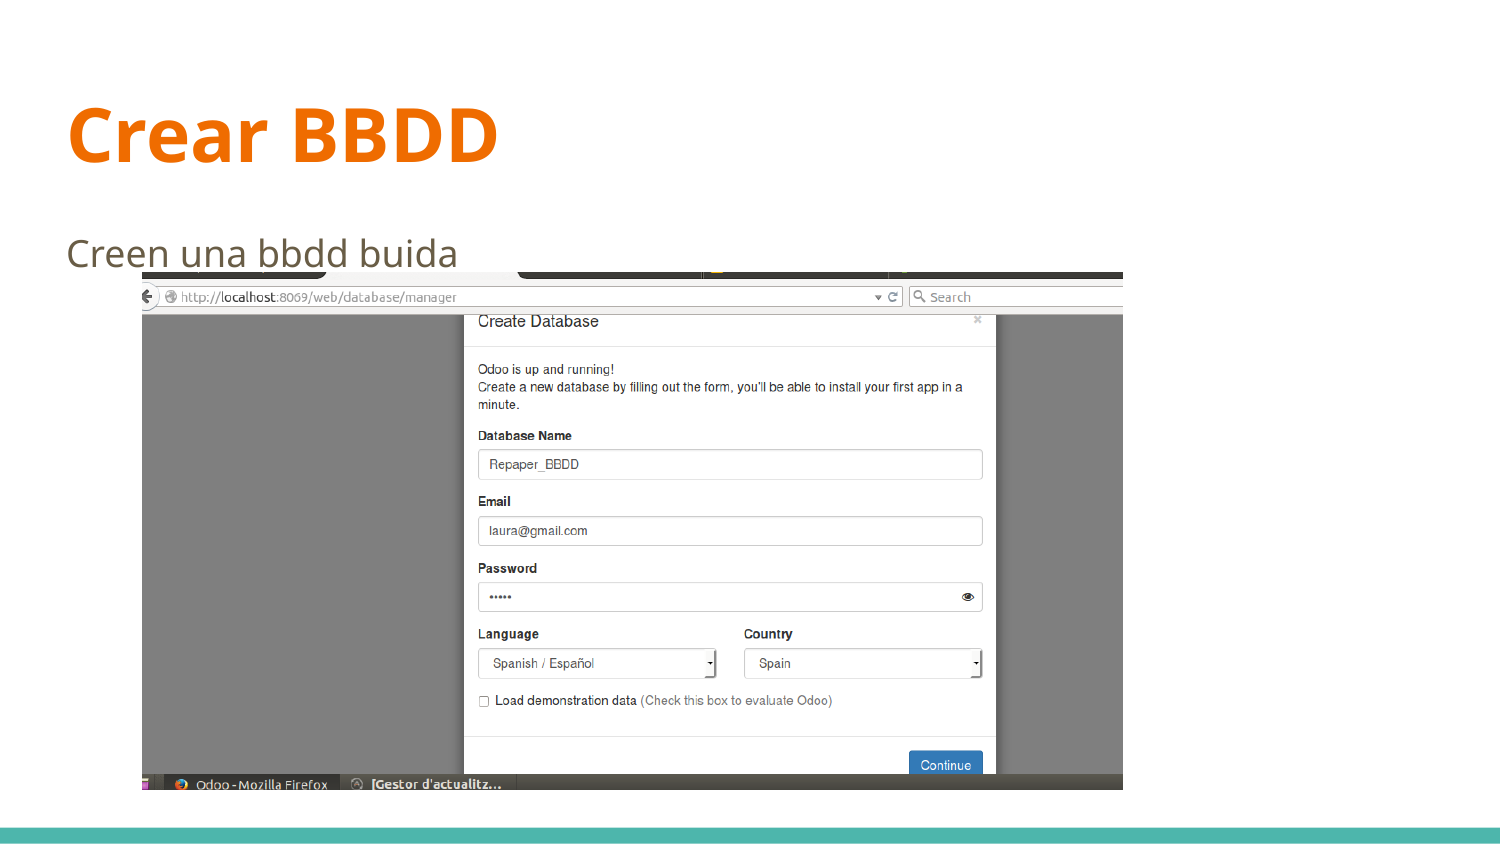

# Crear BBDD
Creen una bbdd buida